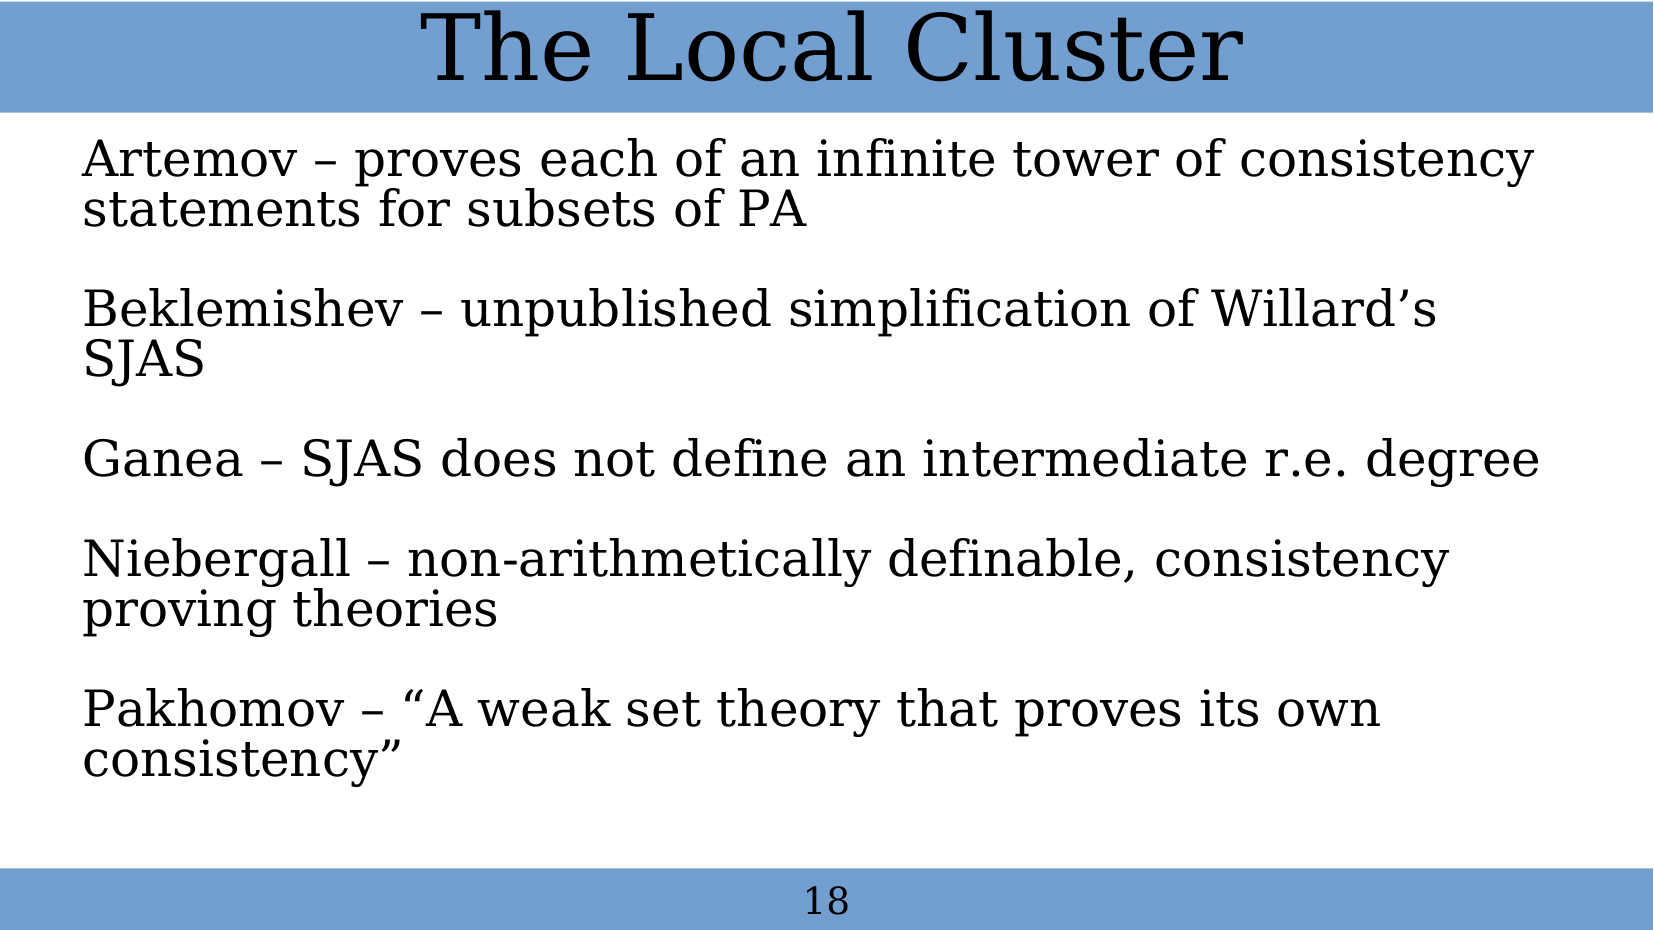

The Local Cluster
#
Artemov – proves each of an infinite tower of consistency statements for subsets of PA
Beklemishev – unpublished simplification of Willard’s SJAS
Ganea – SJAS does not define an intermediate r.e. degree
Niebergall – non-arithmetically definable, consistency proving theories
Pakhomov – “A weak set theory that proves its own consistency”
18